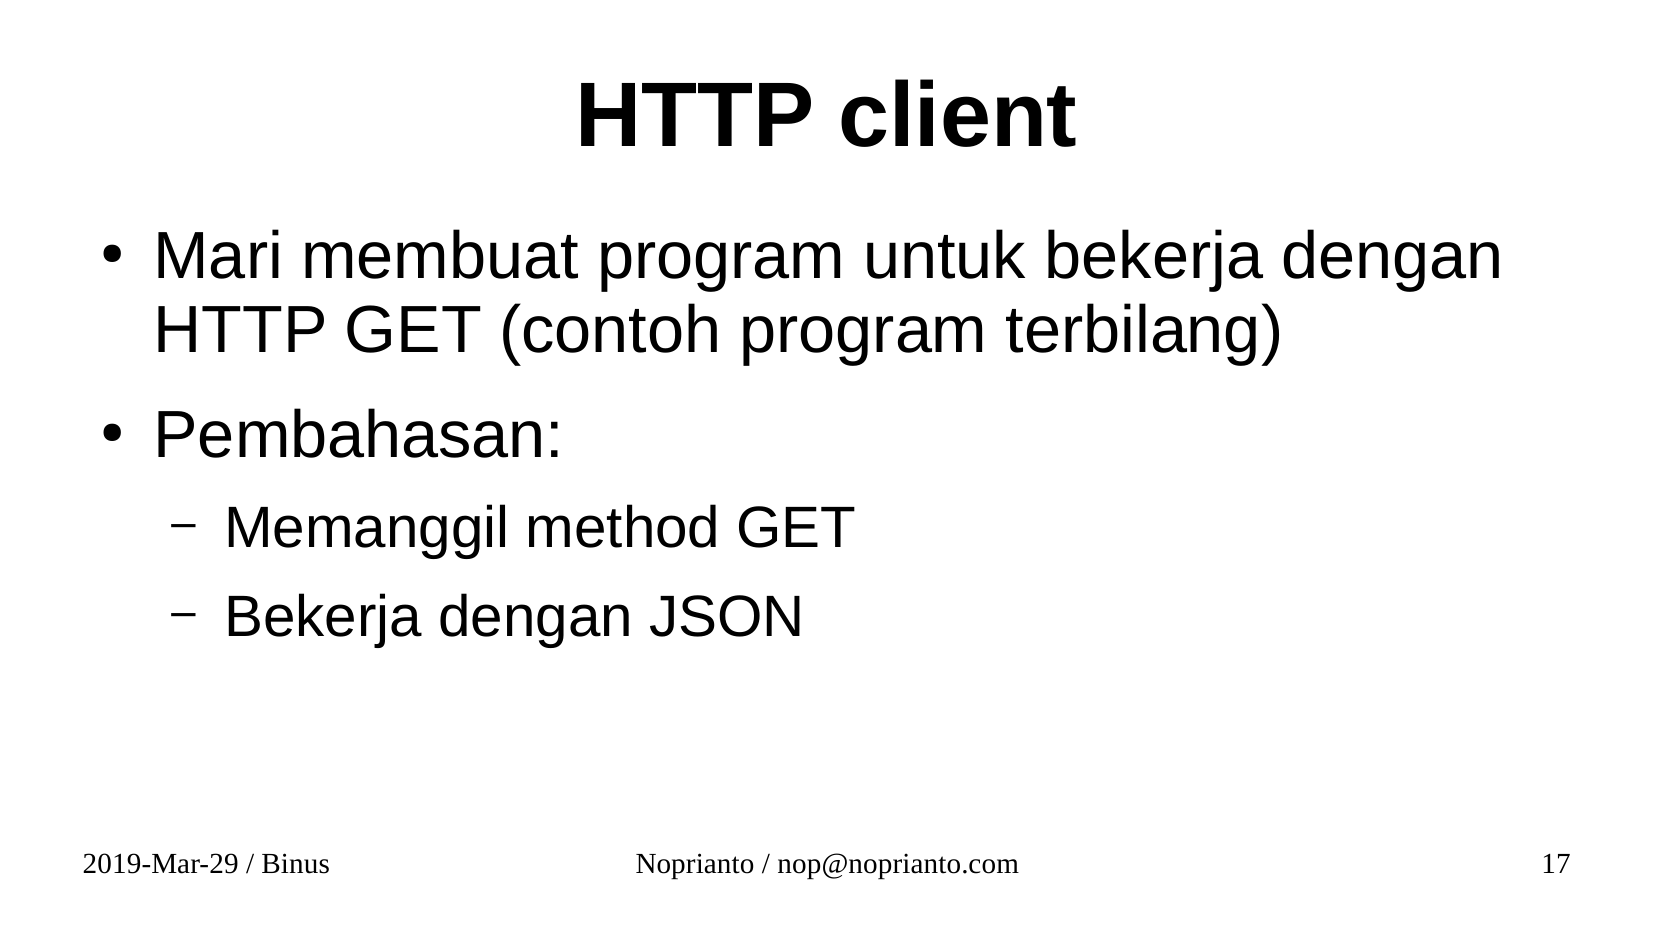

# HTTP client
Mari membuat program untuk bekerja dengan HTTP GET (contoh program terbilang)
Pembahasan:
Memanggil method GET
Bekerja dengan JSON
2019-Mar-29 / Binus
Noprianto / nop@noprianto.com
17